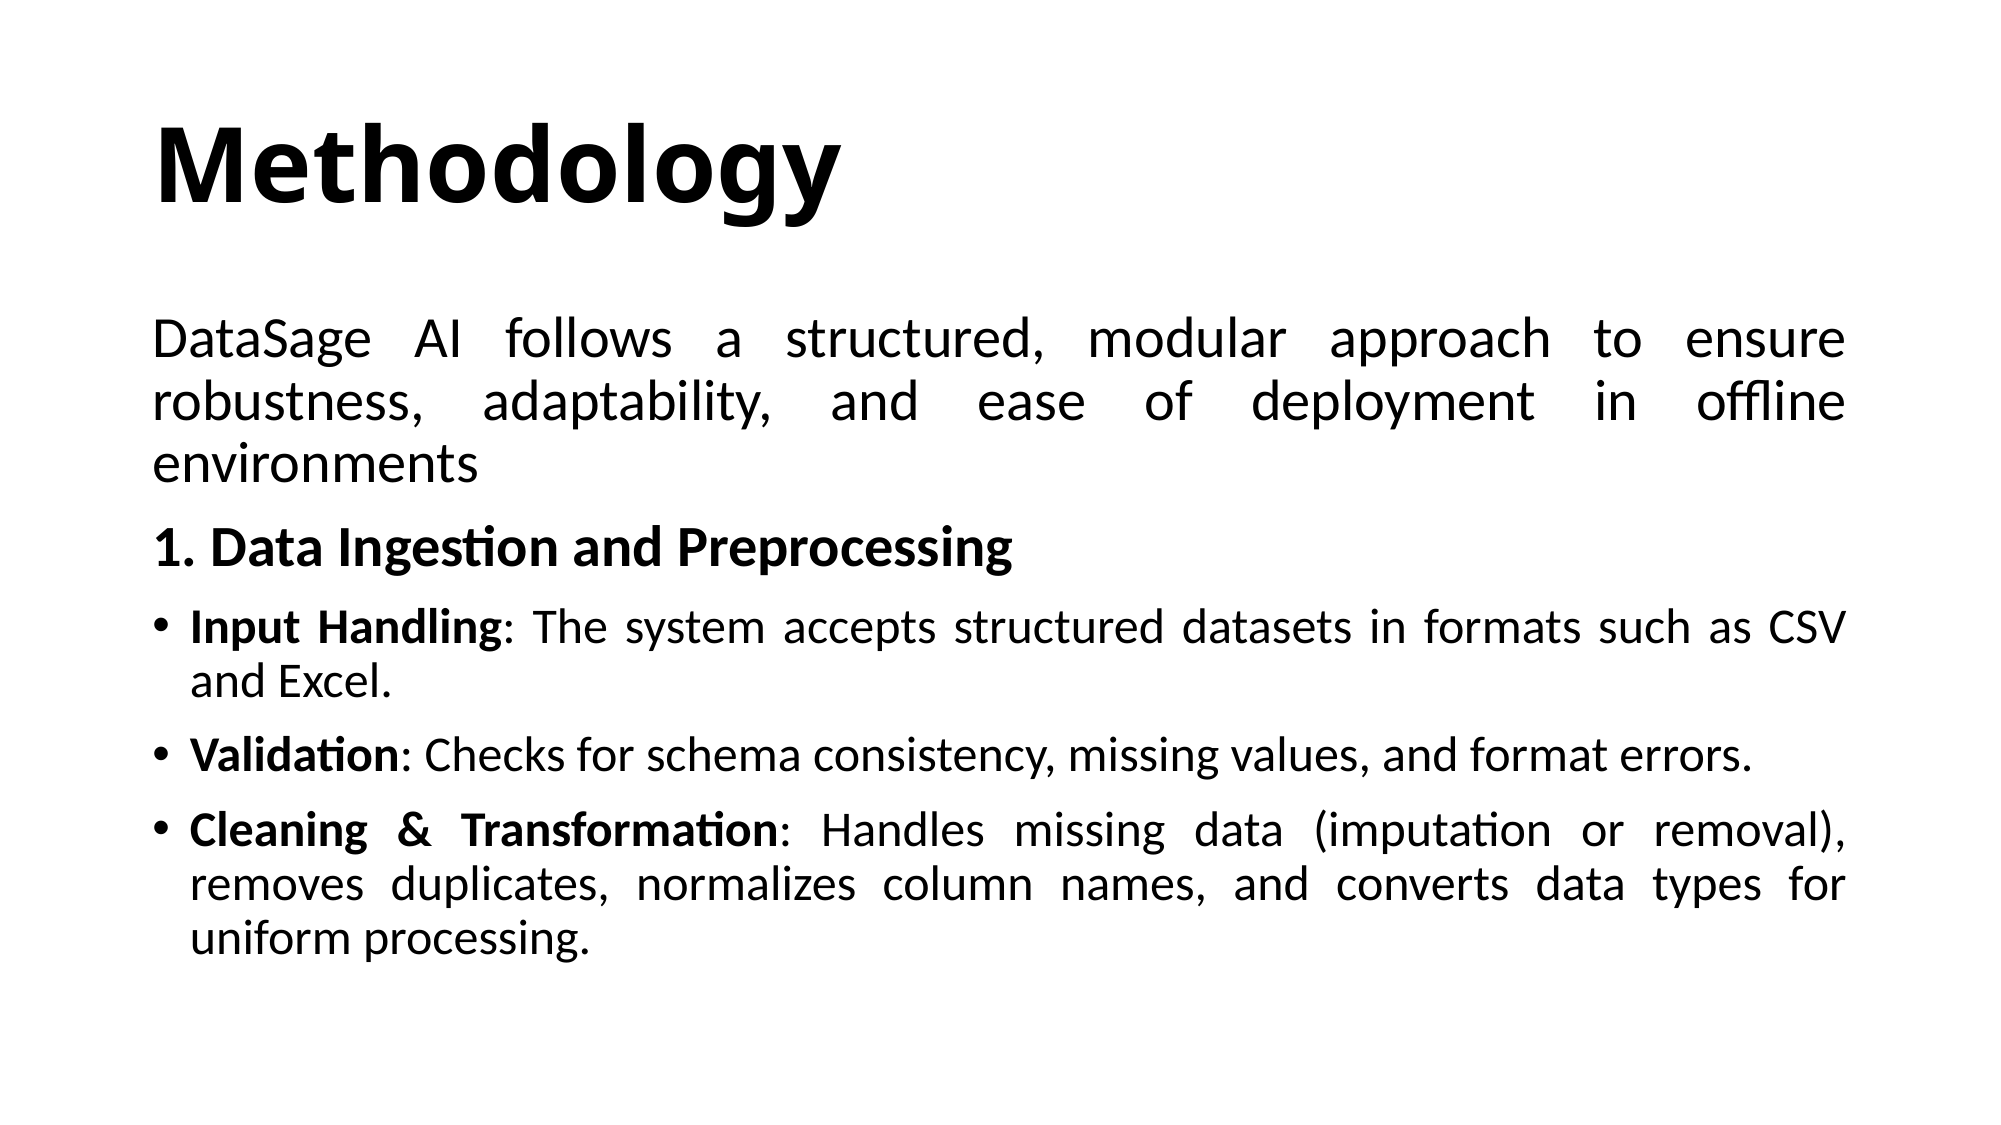

# Methodology
DataSage AI follows a structured, modular approach to ensure robustness, adaptability, and ease of deployment in offline environments
1. Data Ingestion and Preprocessing
Input Handling: The system accepts structured datasets in formats such as CSV and Excel.
Validation: Checks for schema consistency, missing values, and format errors.
Cleaning & Transformation: Handles missing data (imputation or removal), removes duplicates, normalizes column names, and converts data types for uniform processing.